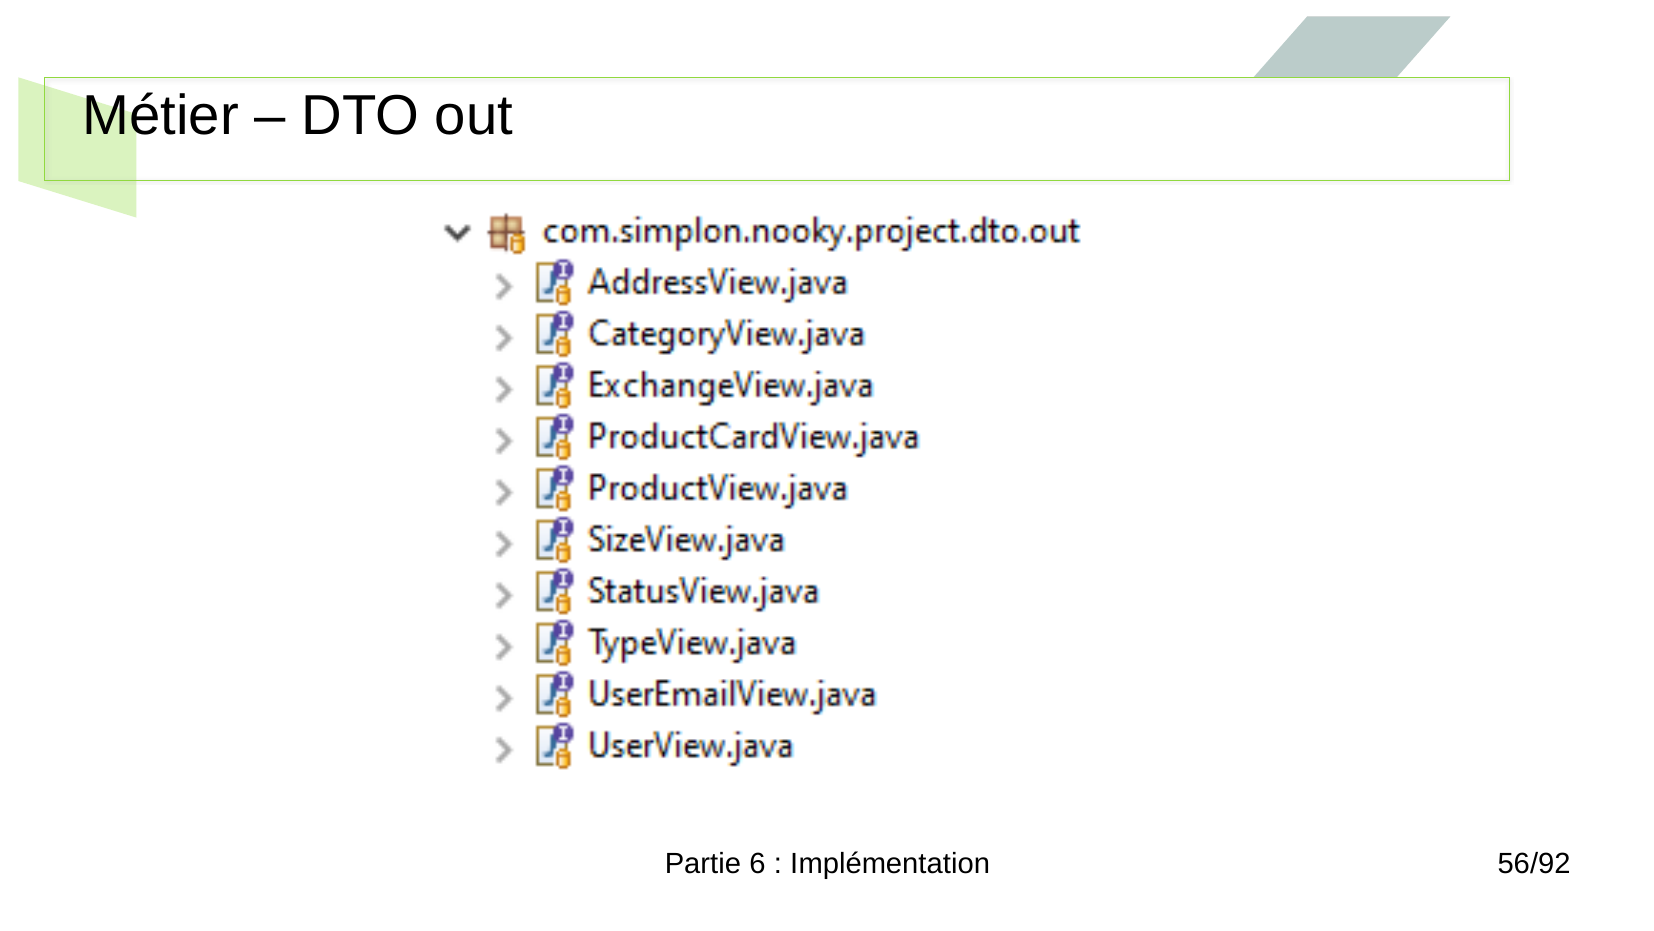

# Métier – DTO out
Partie 6 : Implémentation
56